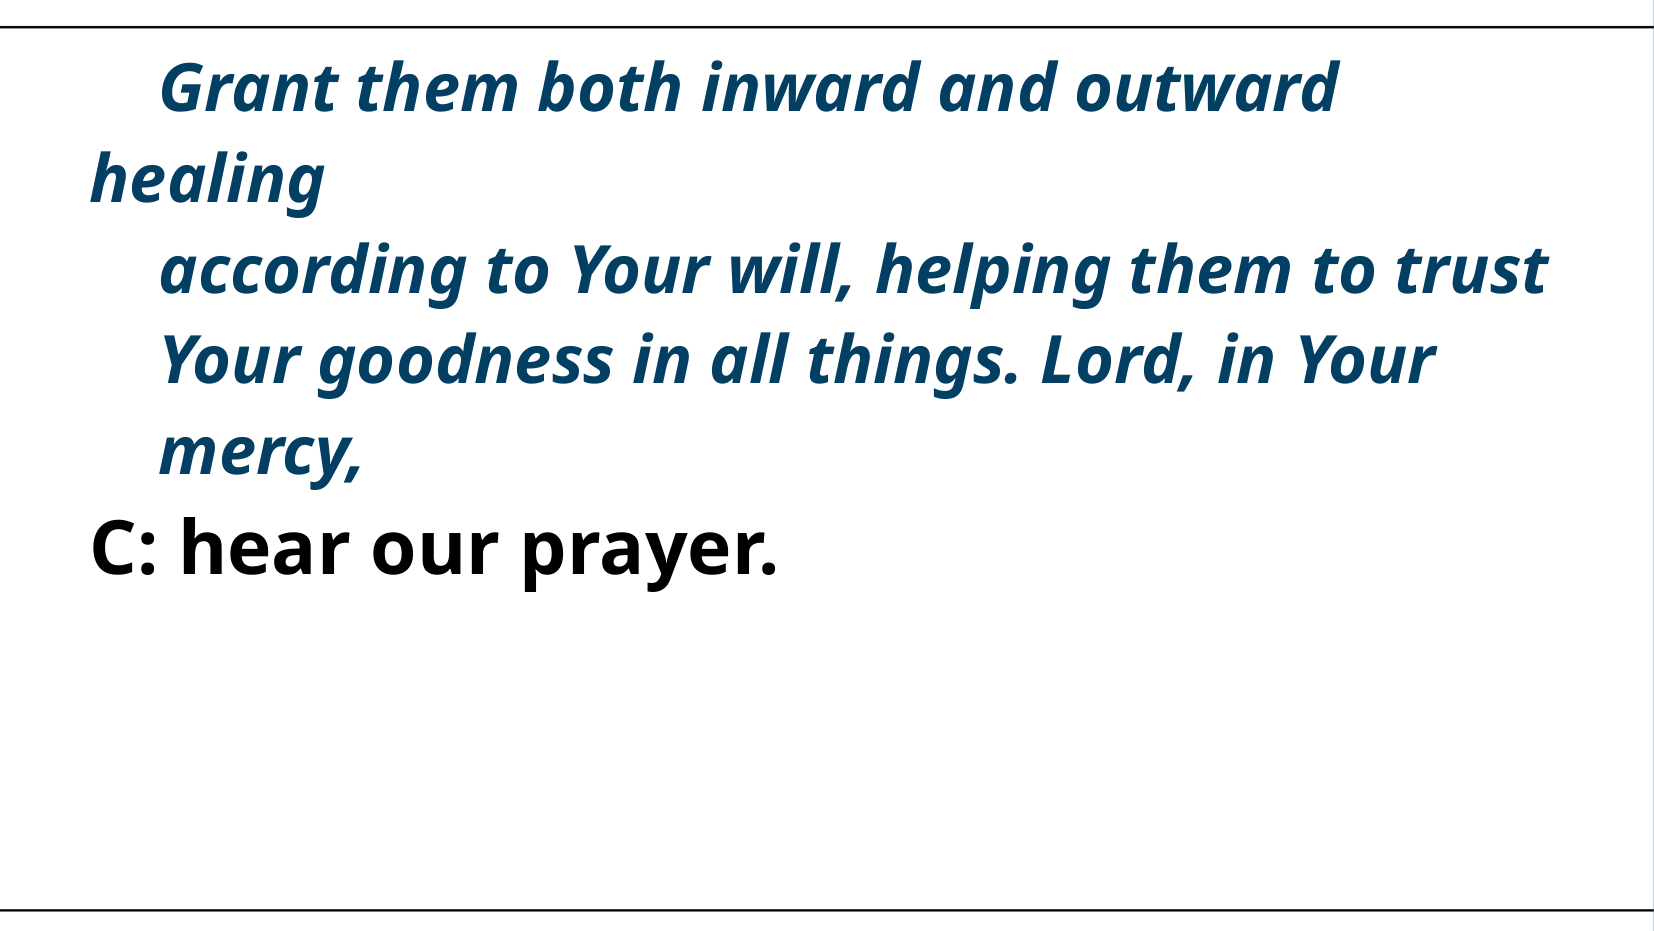

Grant them both inward and outward healing
 according to Your will, helping them to trust
 Your goodness in all things. Lord, in Your
 mercy,
C: hear our prayer.